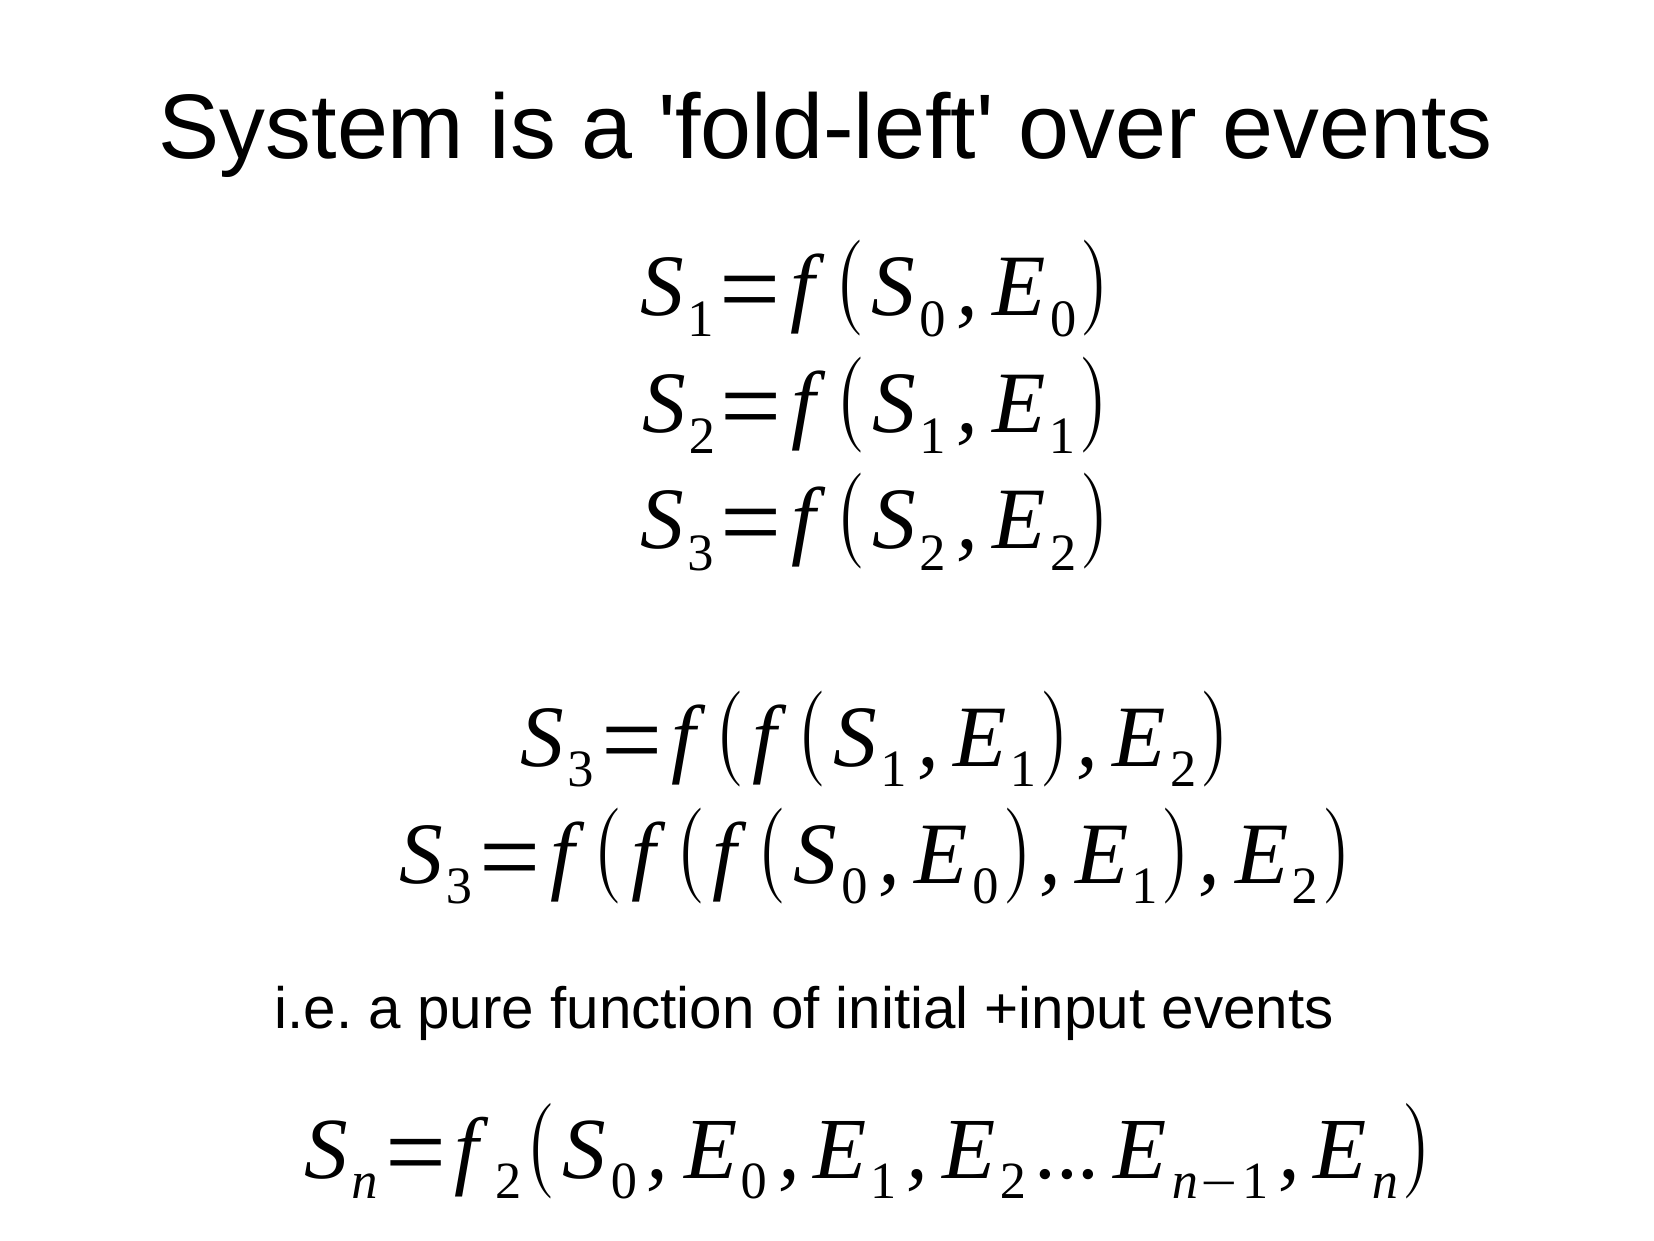

# System is a 'fold-left' over events
i.e. a pure function of initial +input events